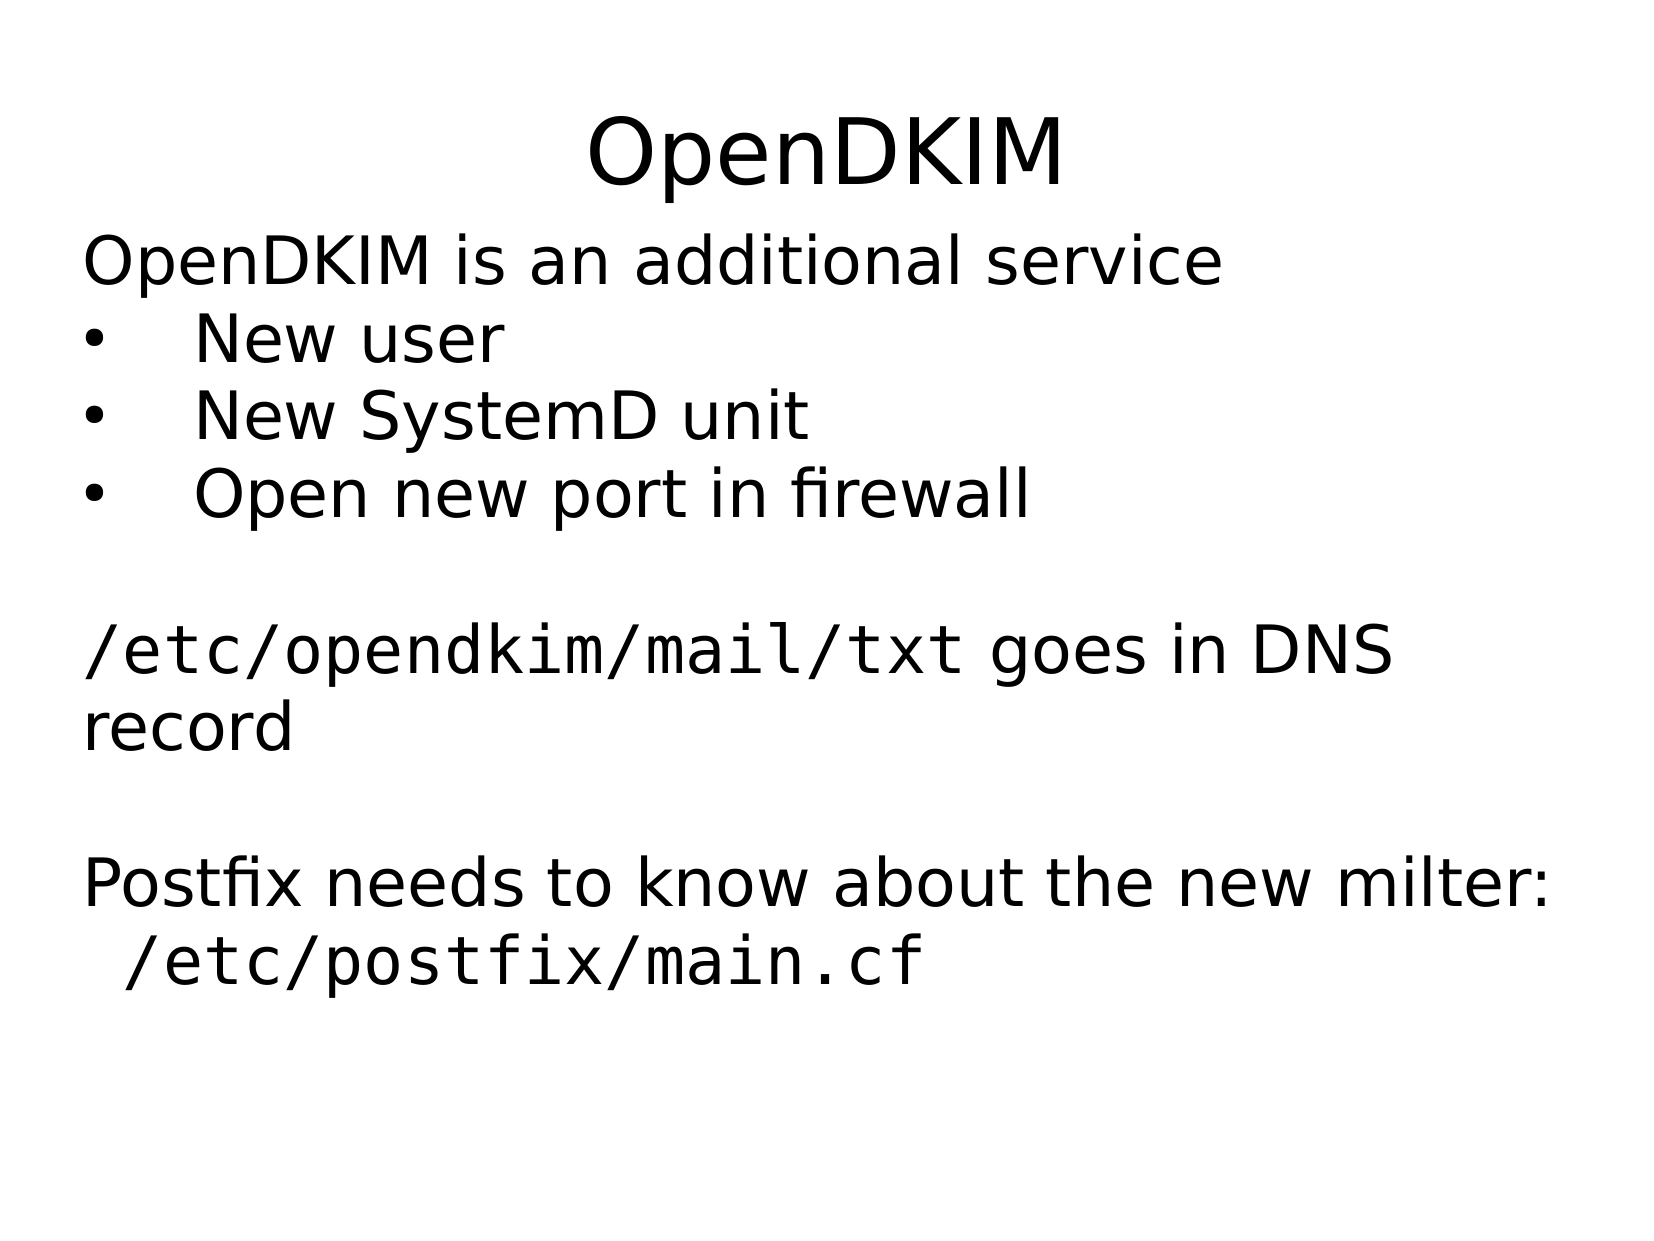

# OpenDKIM
OpenDKIM is an additional service
	New user
	New SystemD unit
	Open new port in firewall
/etc/opendkim/mail/txt goes in DNS record
Postfix needs to know about the new milter:
 /etc/postfix/main.cf